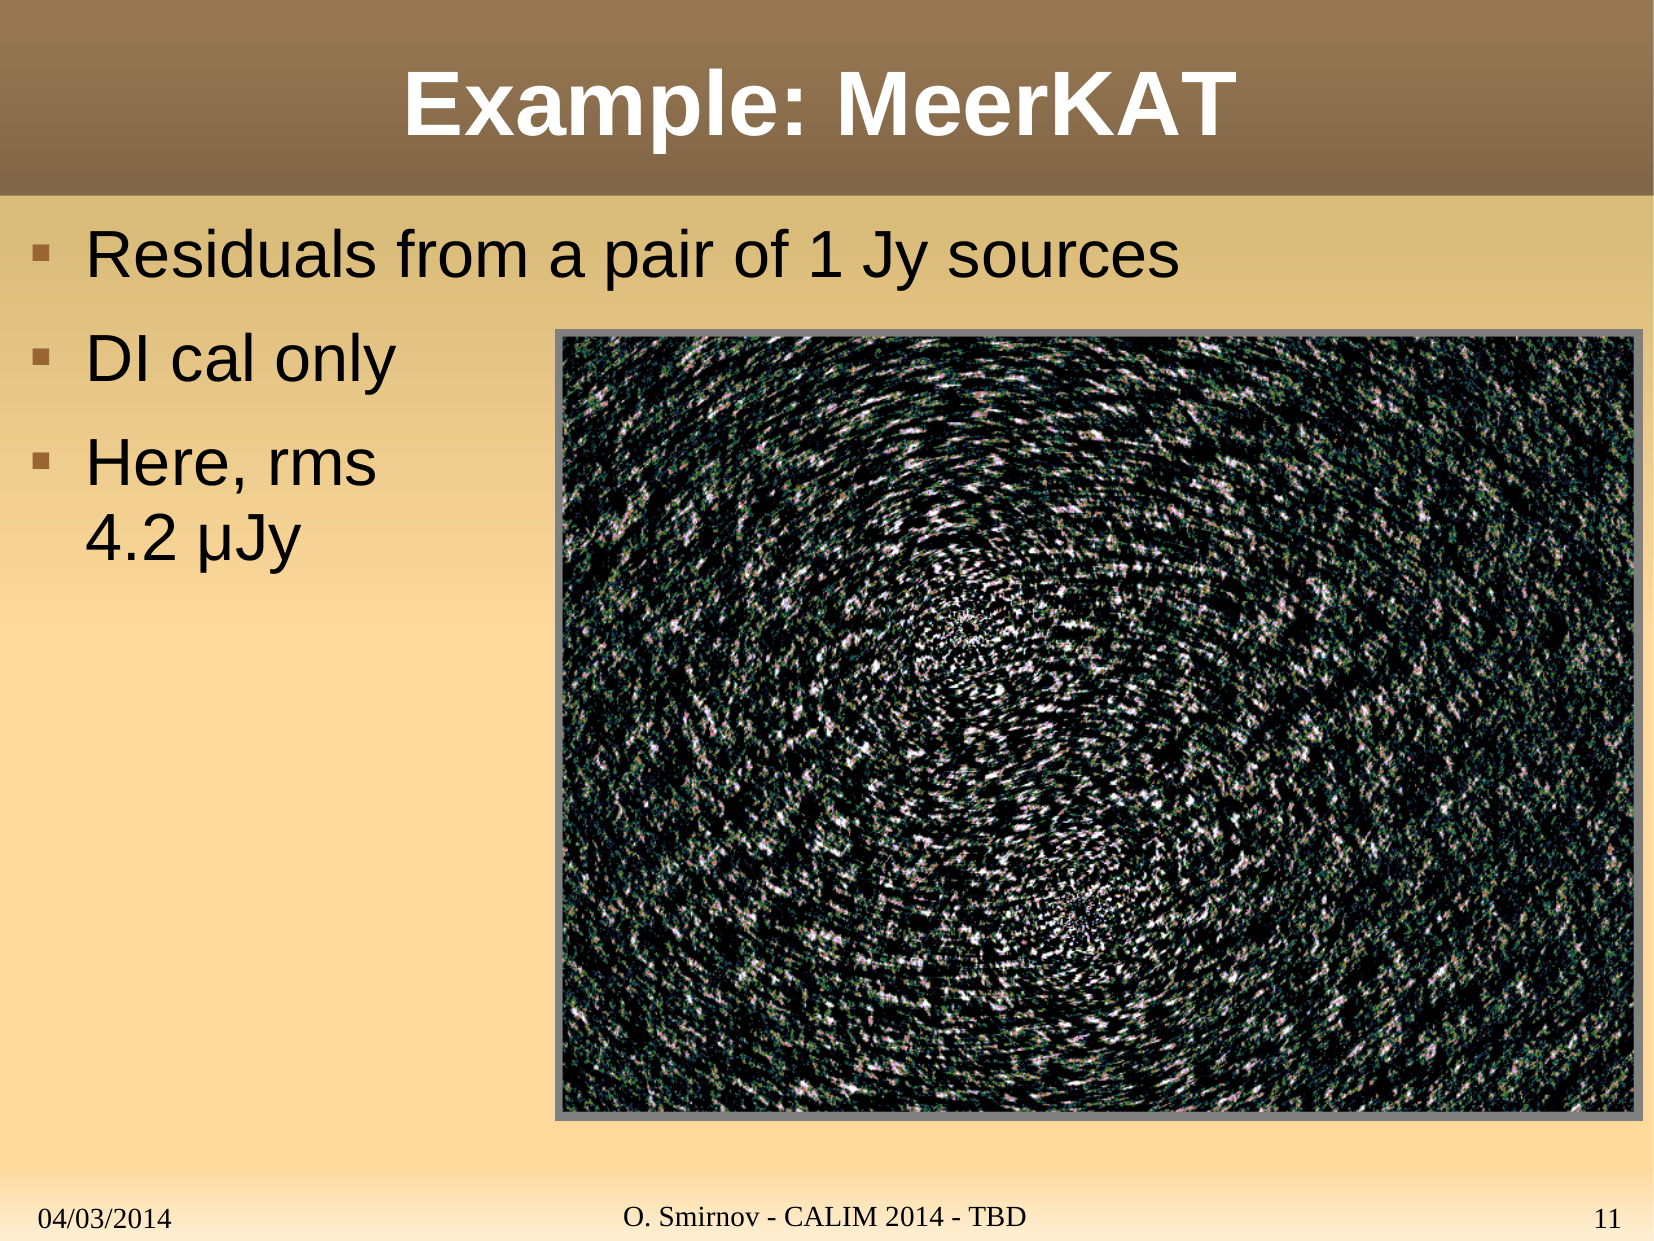

# Example: MeerKAT
Residuals from a pair of 1 Jy sources
DI cal only
Here, rms
4.2 μJy
O. Smirnov - CALIM 2014 - TBD
04/03/2014
11